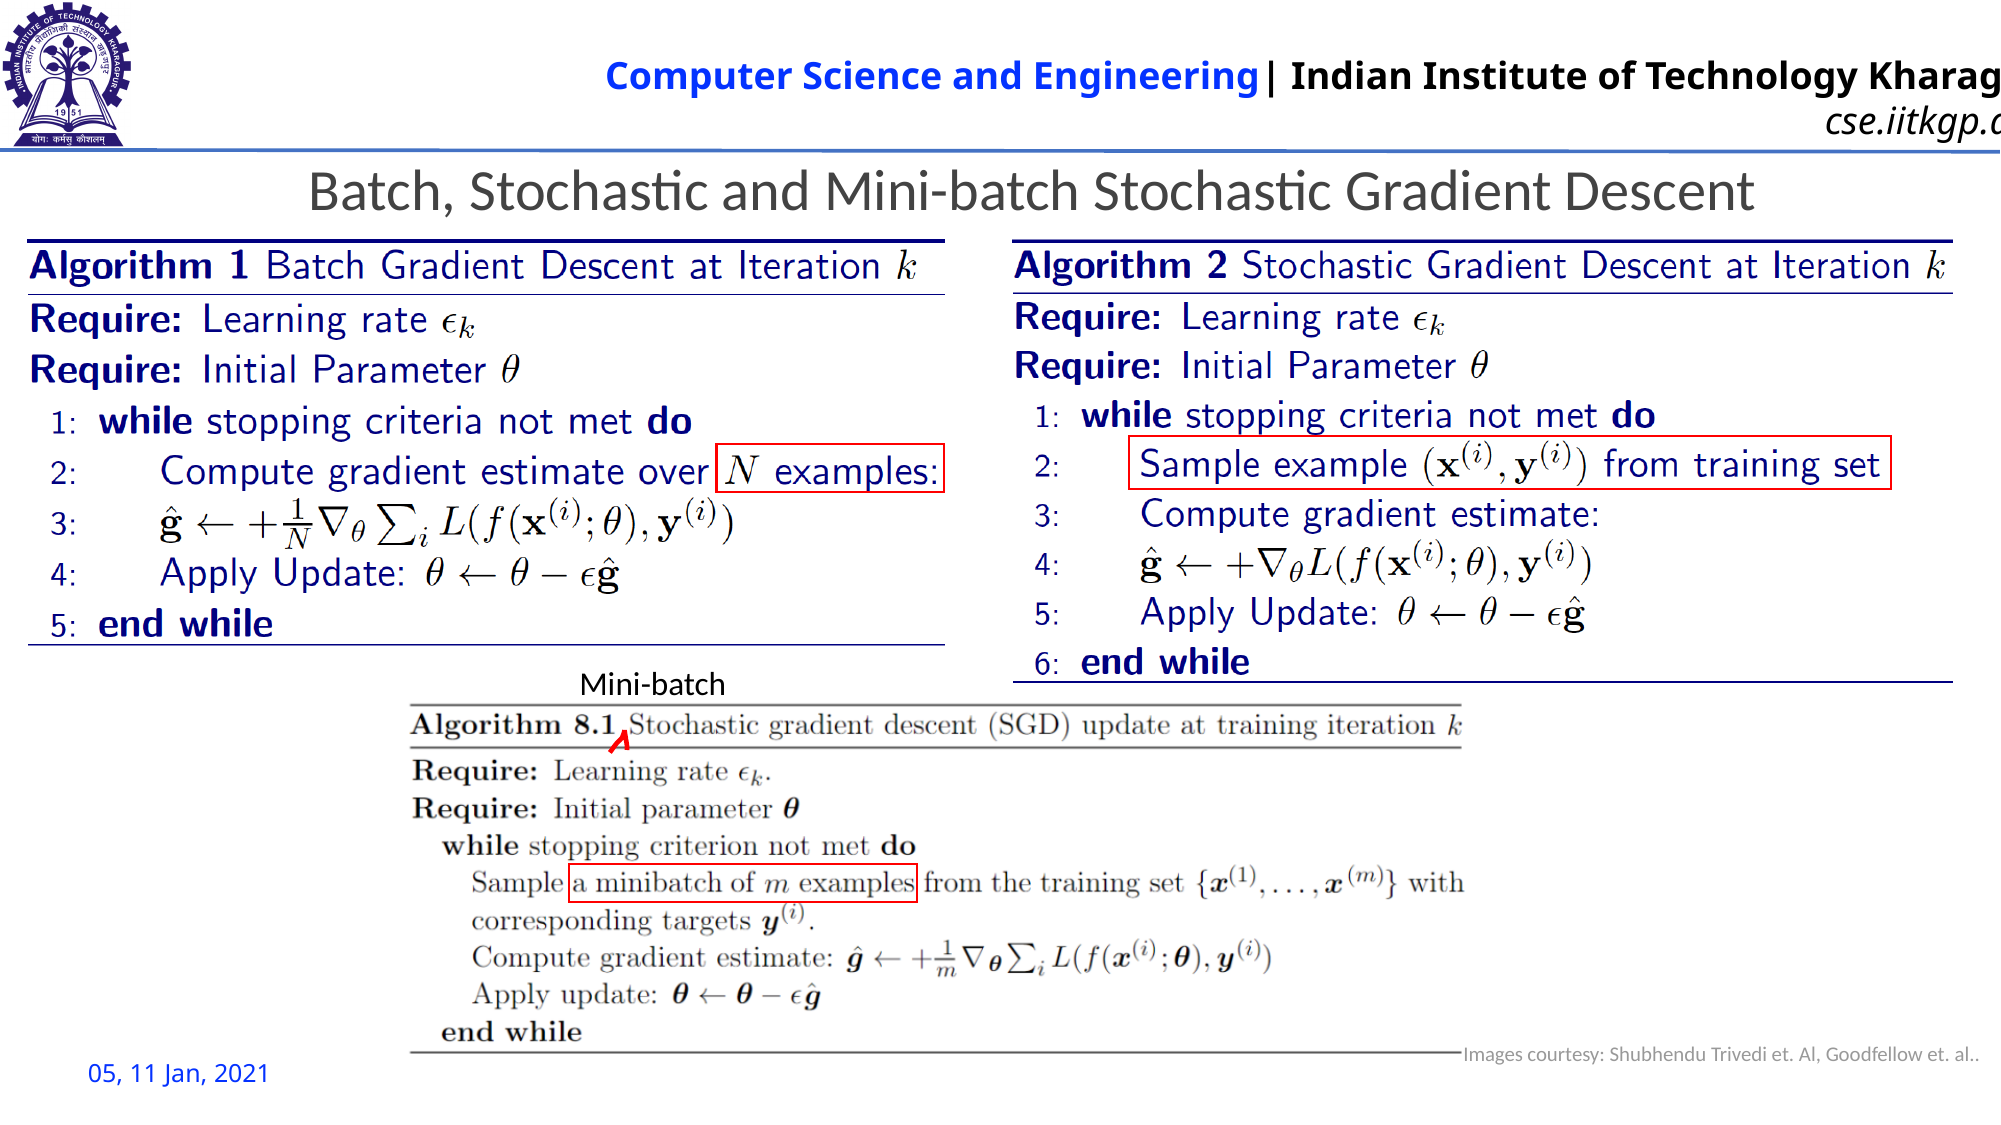

Batch, Stochastic and Mini-batch Stochastic Gradient Descent
Mini-batch
Images courtesy: Shubhendu Trivedi et. Al, Goodfellow et. al..
05, 11 Jan, 2021